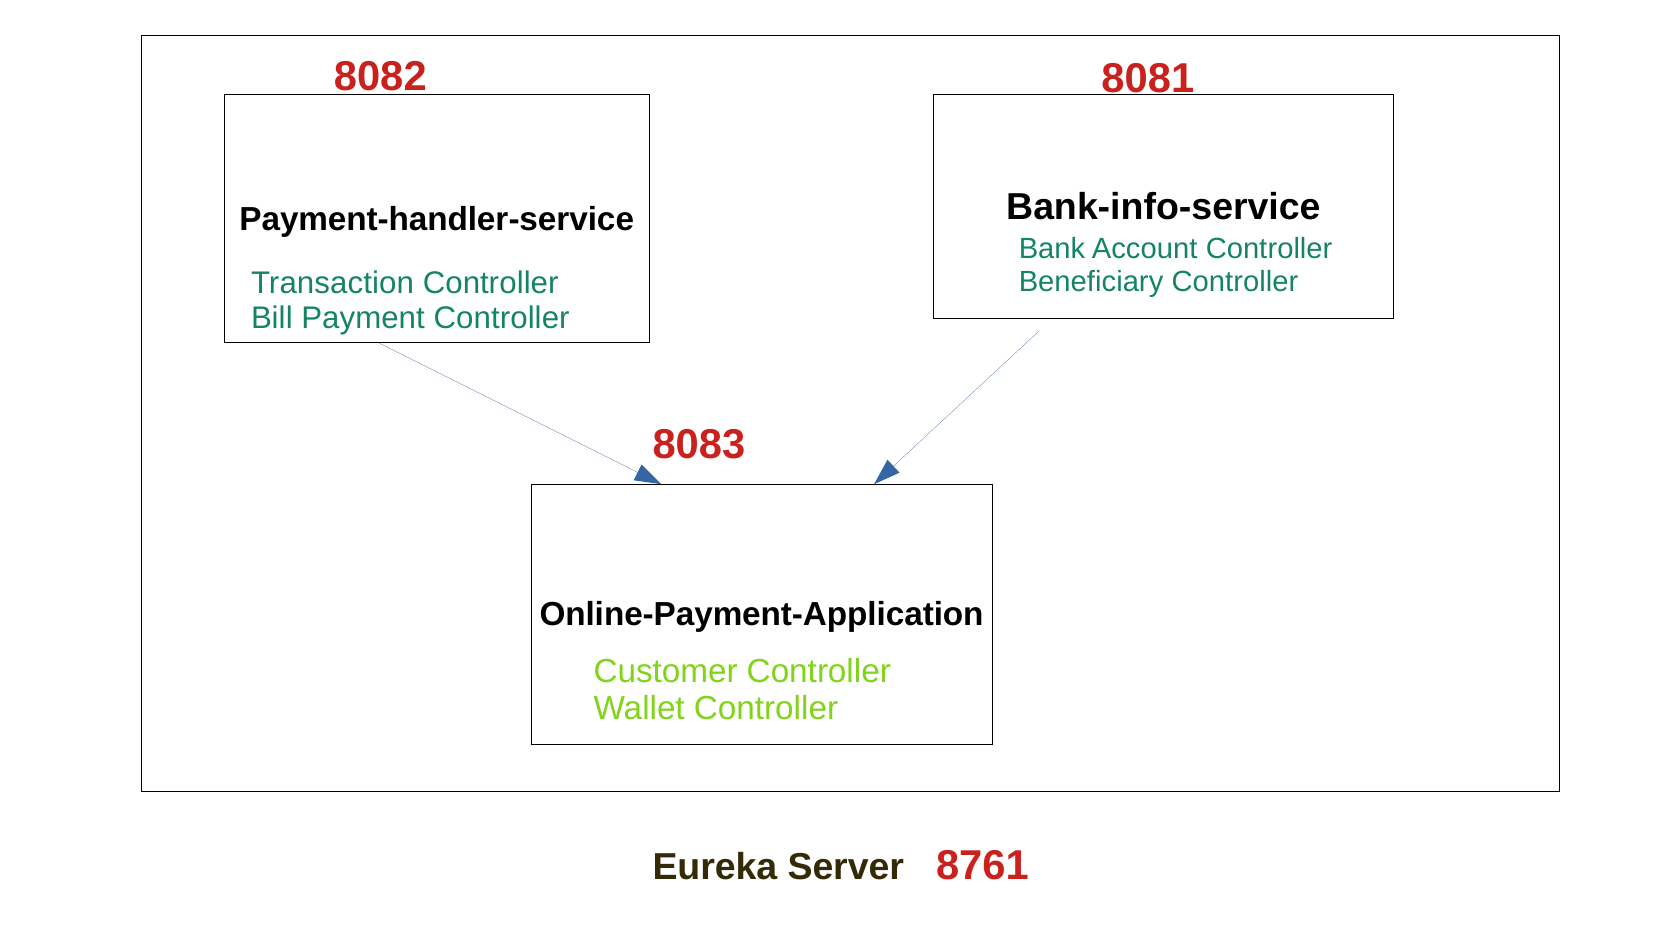

8082
8081
Payment-handler-service
Bank-info-service
Bank Account Controller
Beneficiary Controller
Transaction Controller
Bill Payment Controller
8083
Online-Payment-Application
Customer Controller
Wallet Controller
8761
Eureka Server